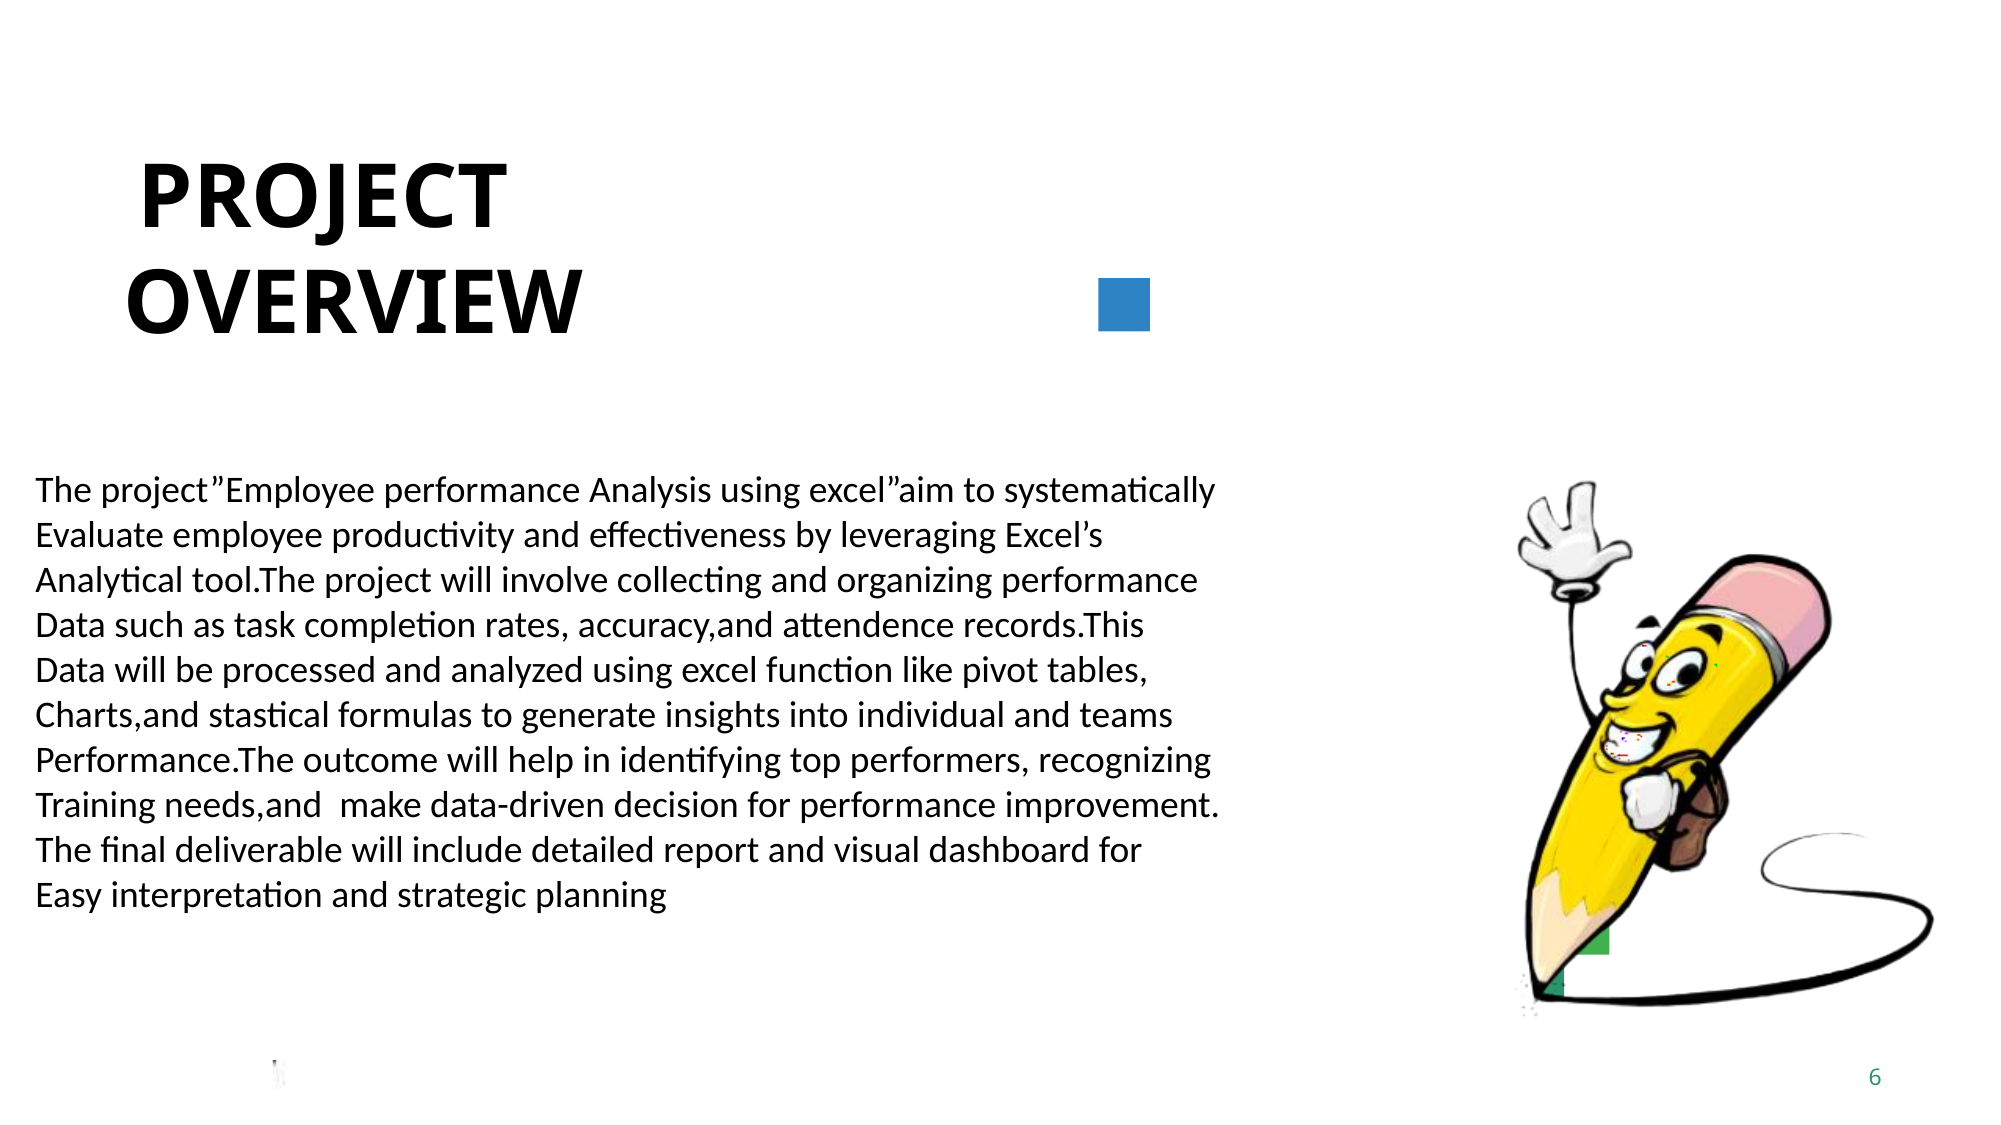

# PROJECT	OVERVIEW
The project”Employee performance Analysis using excel”aim to systematically
Evaluate employee productivity and effectiveness by leveraging Excel’s
Analytical tool.The project will involve collecting and organizing performance
Data such as task completion rates, accuracy,and attendence records.This
Data will be processed and analyzed using excel function like pivot tables,
Charts,and stastical formulas to generate insights into individual and teams
Performance.The outcome will help in identifying top performers, recognizing
Training needs,and make data-driven decision for performance improvement.
The final deliverable will include detailed report and visual dashboard for
Easy interpretation and strategic planning